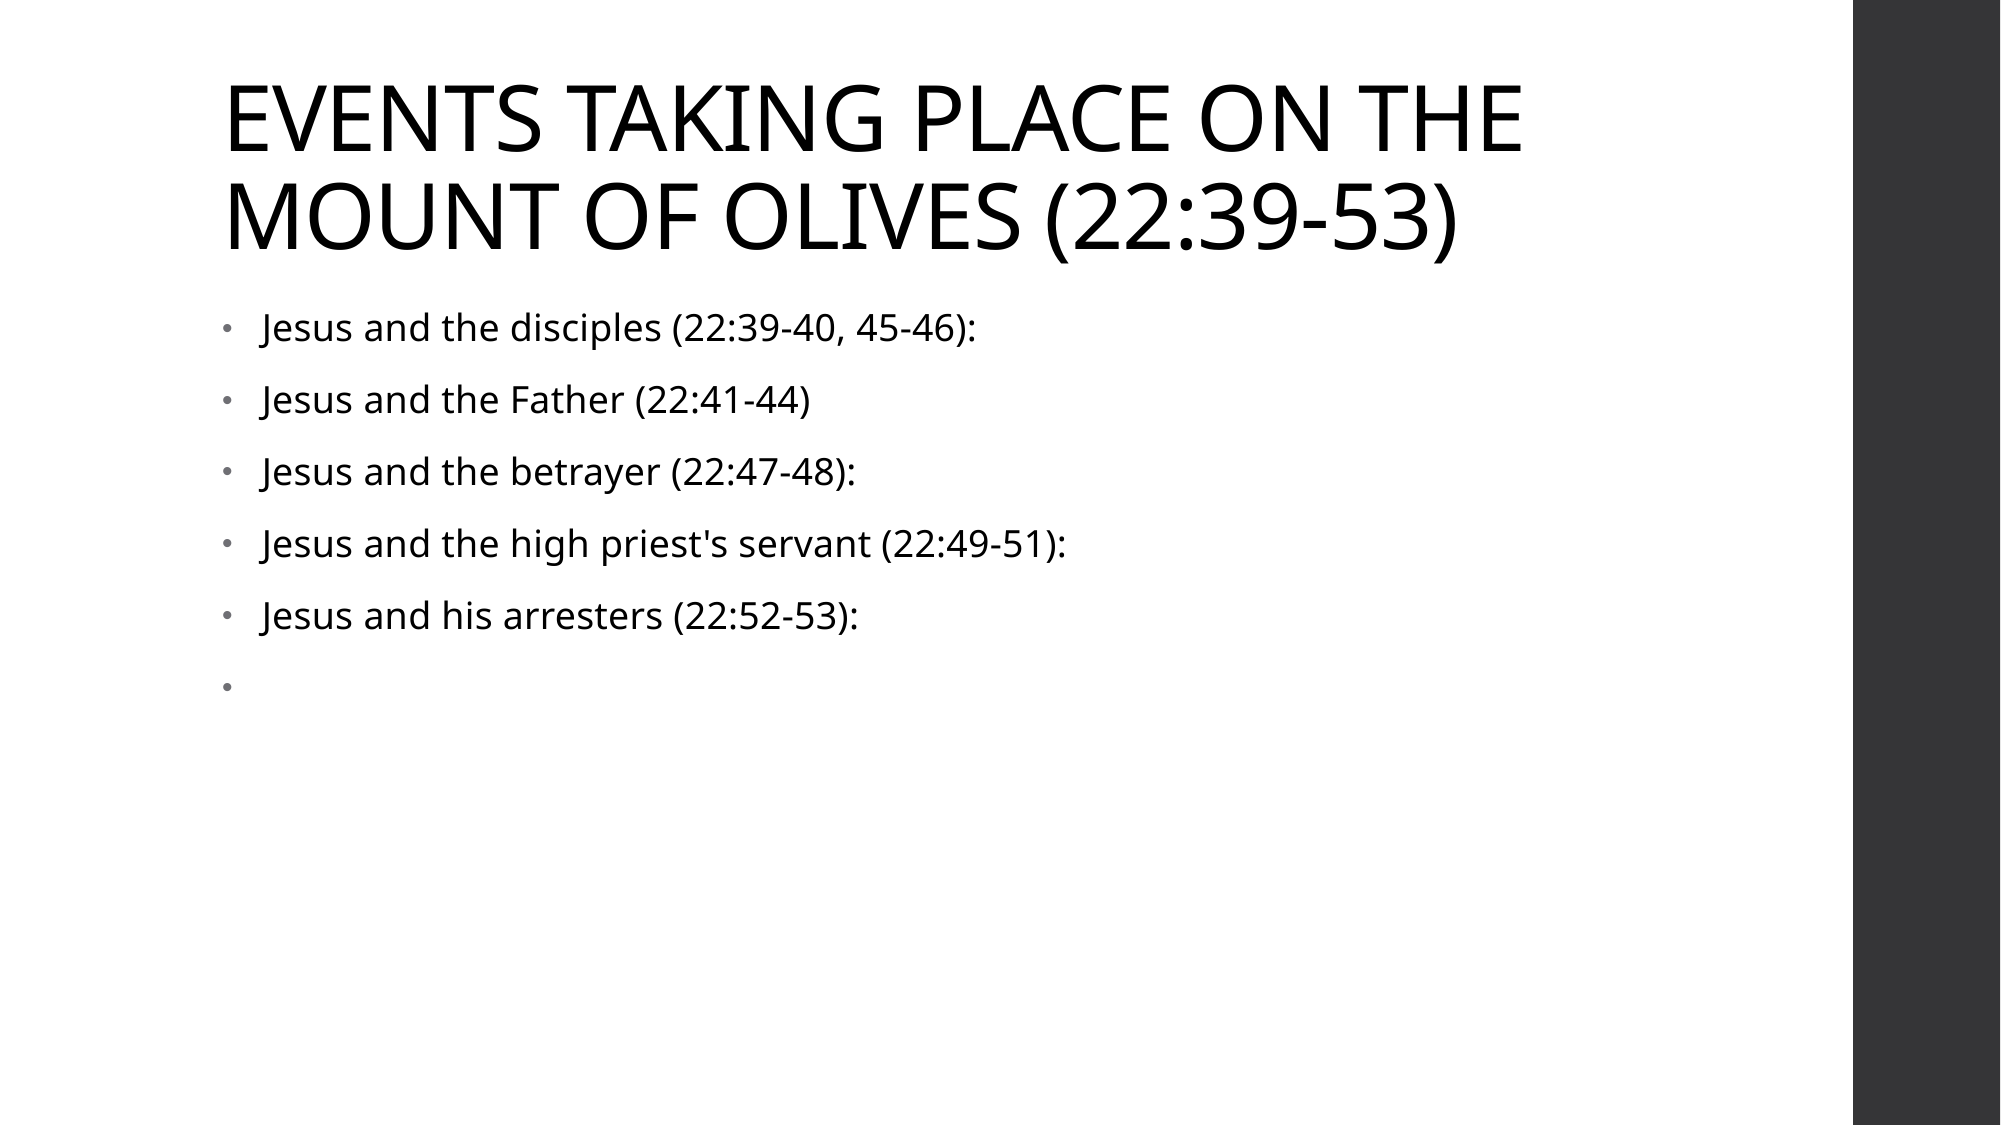

# EVENTS TAKING PLACE ON THE MOUNT OF OLIVES (22:39-53)
 Jesus and the disciples (22:39-40, 45-46):
 Jesus and the Father (22:41-44)
 Jesus and the betrayer (22:47-48):
 Jesus and the high priest's servant (22:49-51):
 Jesus and his arresters (22:52-53):